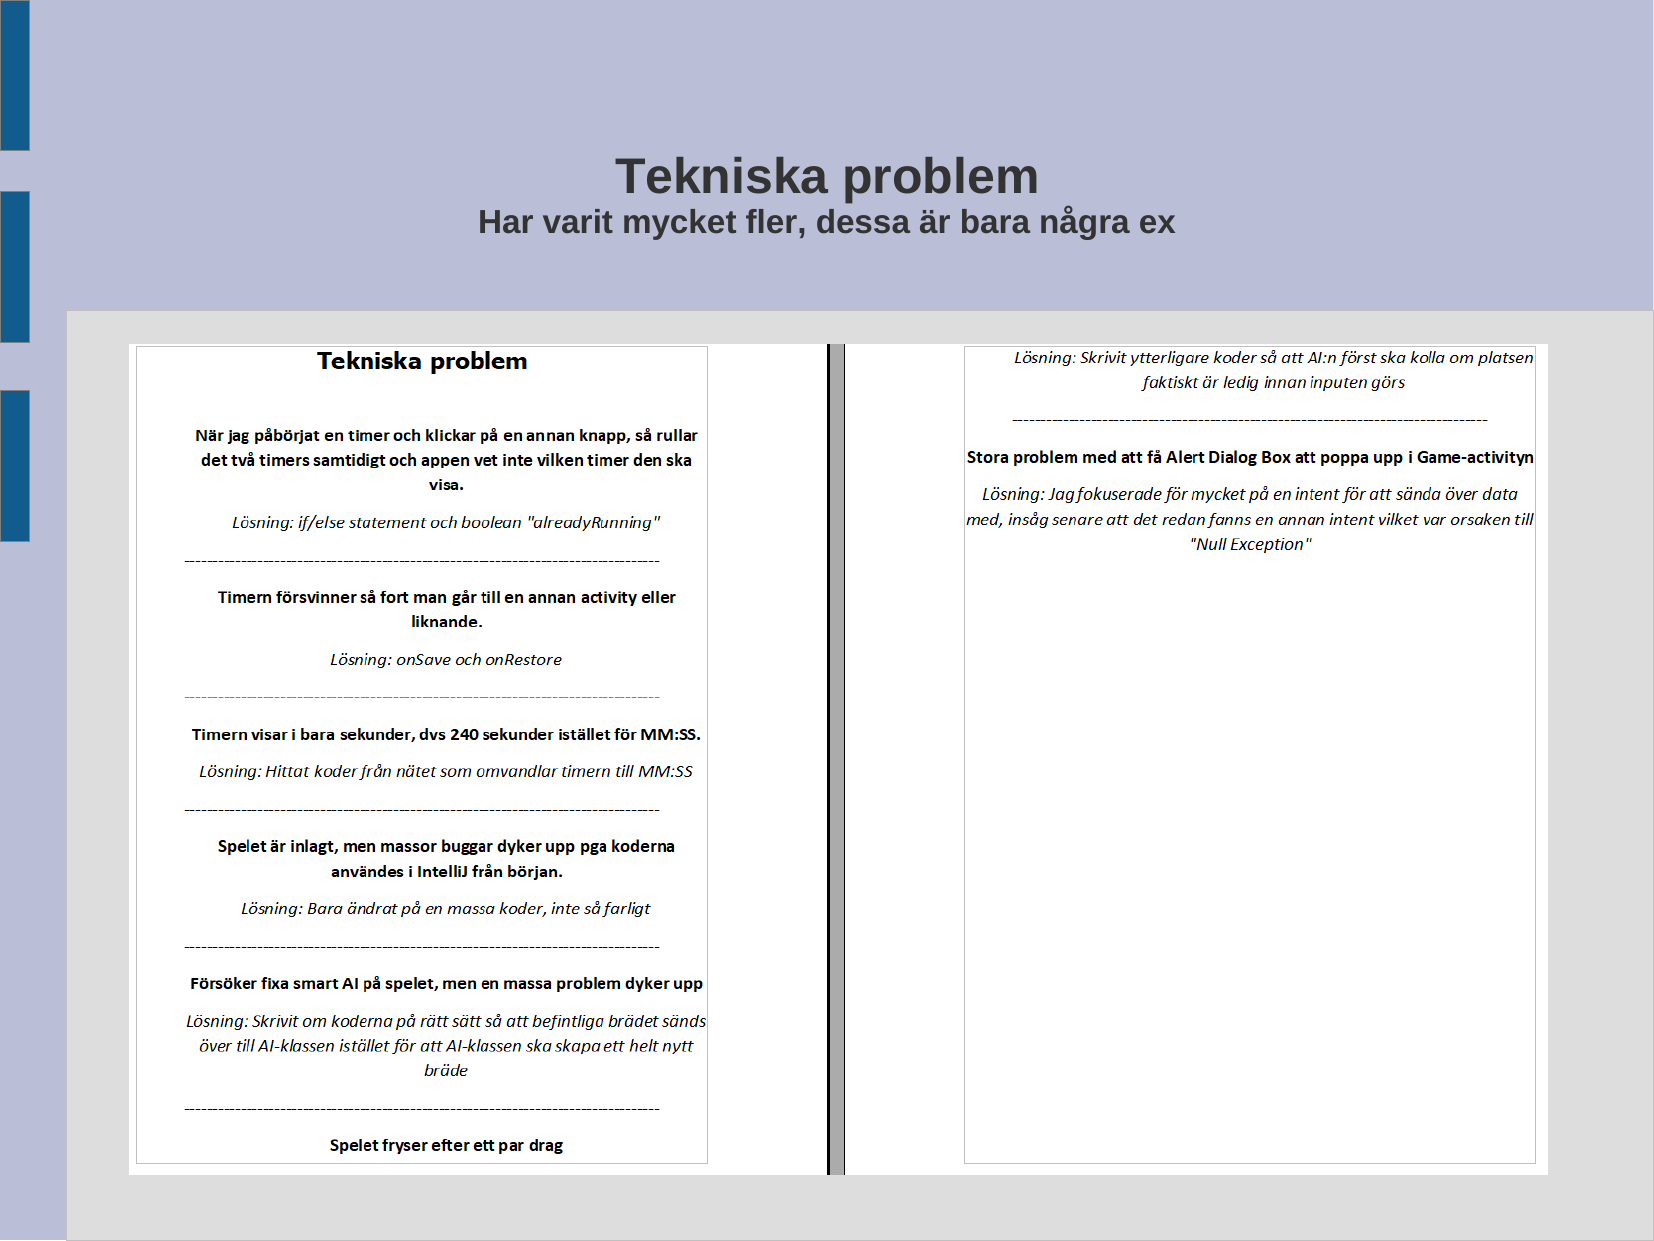

# Tekniska problem Har varit mycket fler, dessa är bara några ex